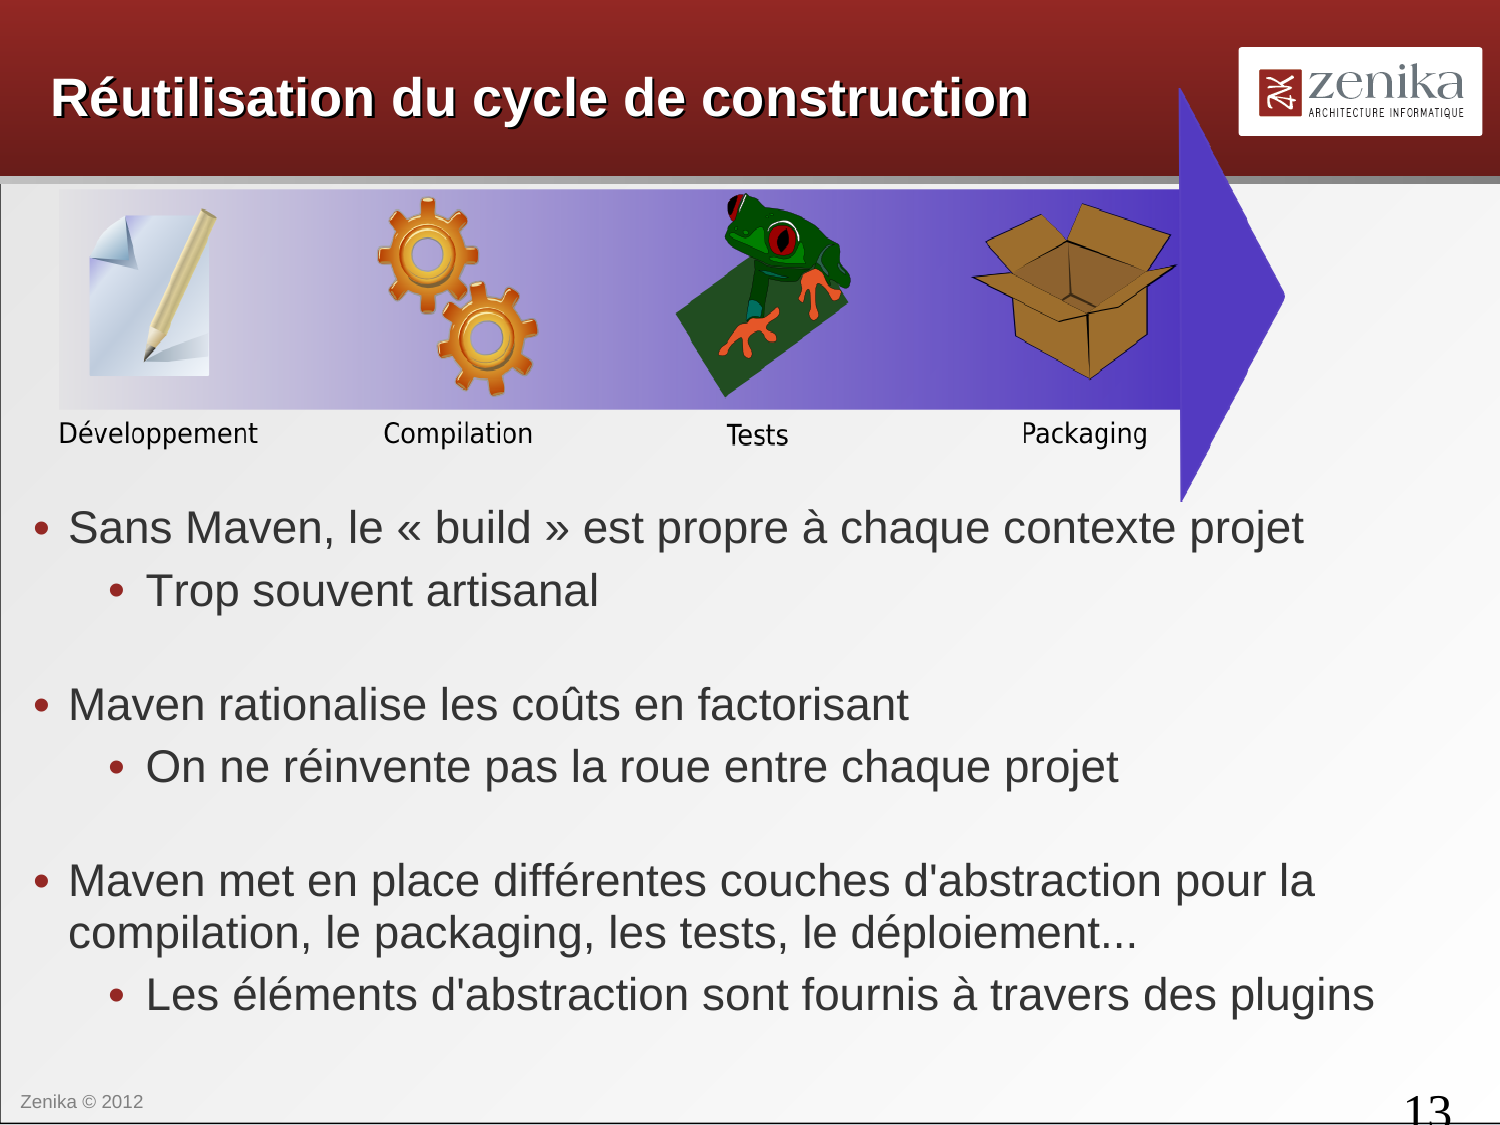

# Réutilisation du cycle de construction
Sans Maven, le « build » est propre à chaque contexte projet
Trop souvent artisanal
Maven rationalise les coûts en factorisant
On ne réinvente pas la roue entre chaque projet
Maven met en place différentes couches d'abstraction pour la compilation, le packaging, les tests, le déploiement...
Les éléments d'abstraction sont fournis à travers des plugins